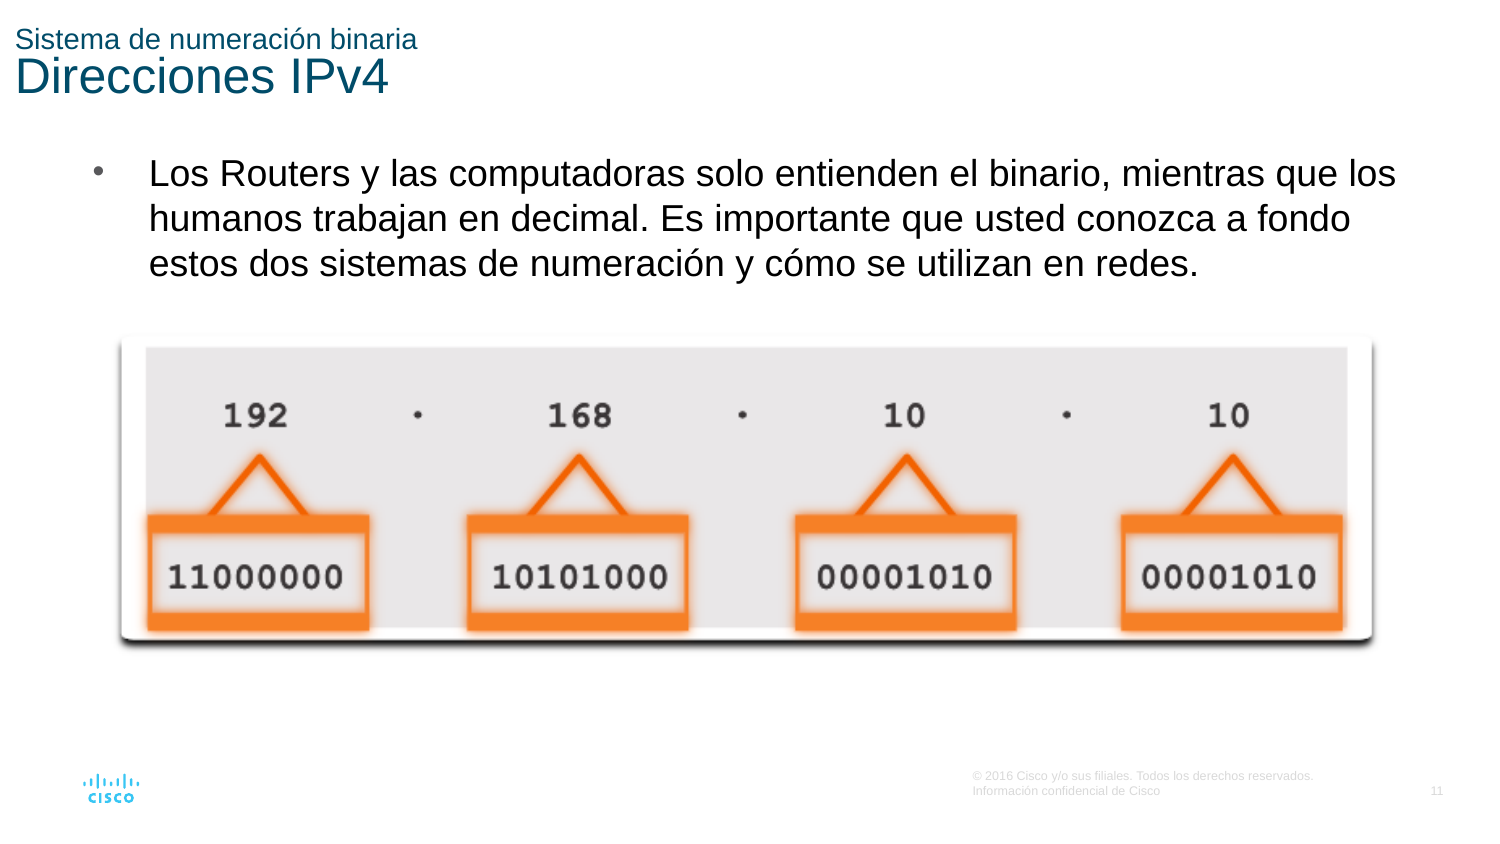

# Sistema de numeración binaria Direcciones IPv4
Los Routers y las computadoras solo entienden el binario, mientras que los humanos trabajan en decimal. Es importante que usted conozca a fondo estos dos sistemas de numeración y cómo se utilizan en redes.